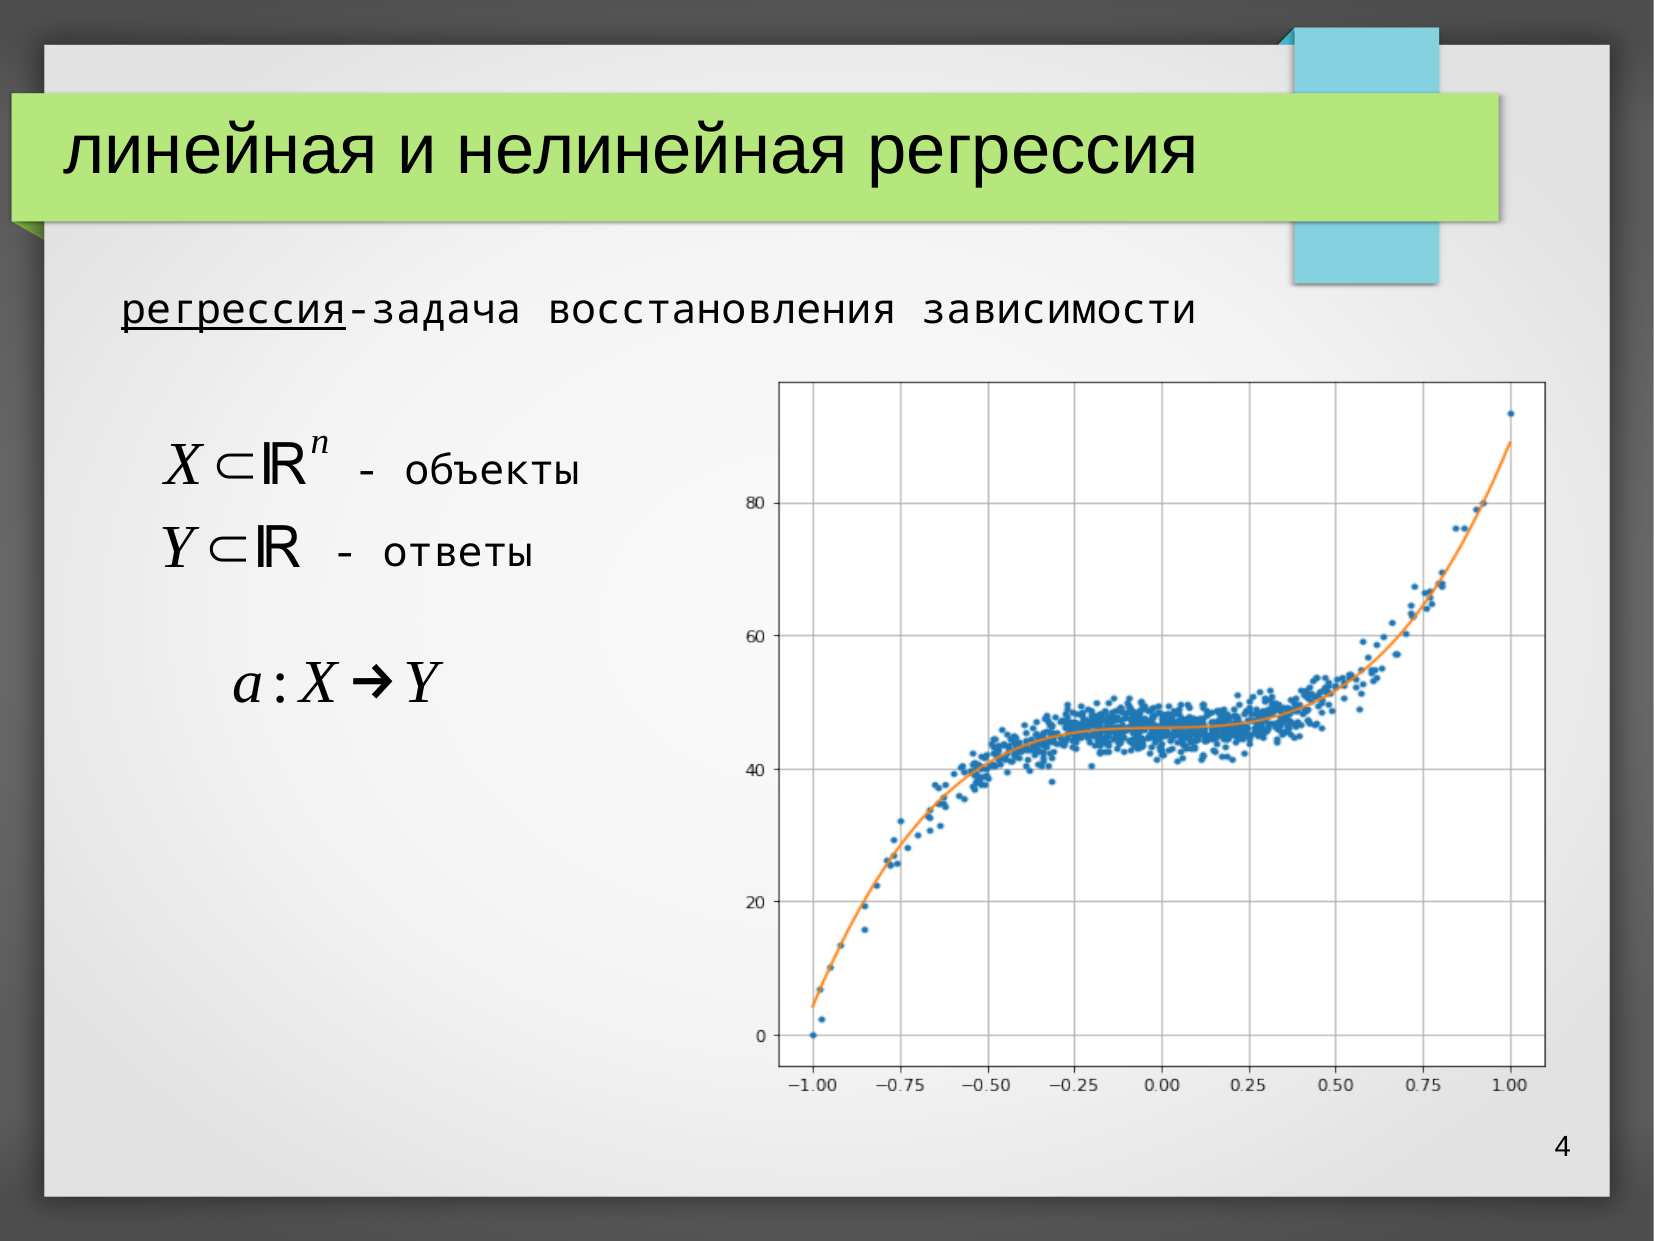

линейная и нелинейная регрессия
регрессия-задача восстановления зависимости
# - объекты
- ответы
4